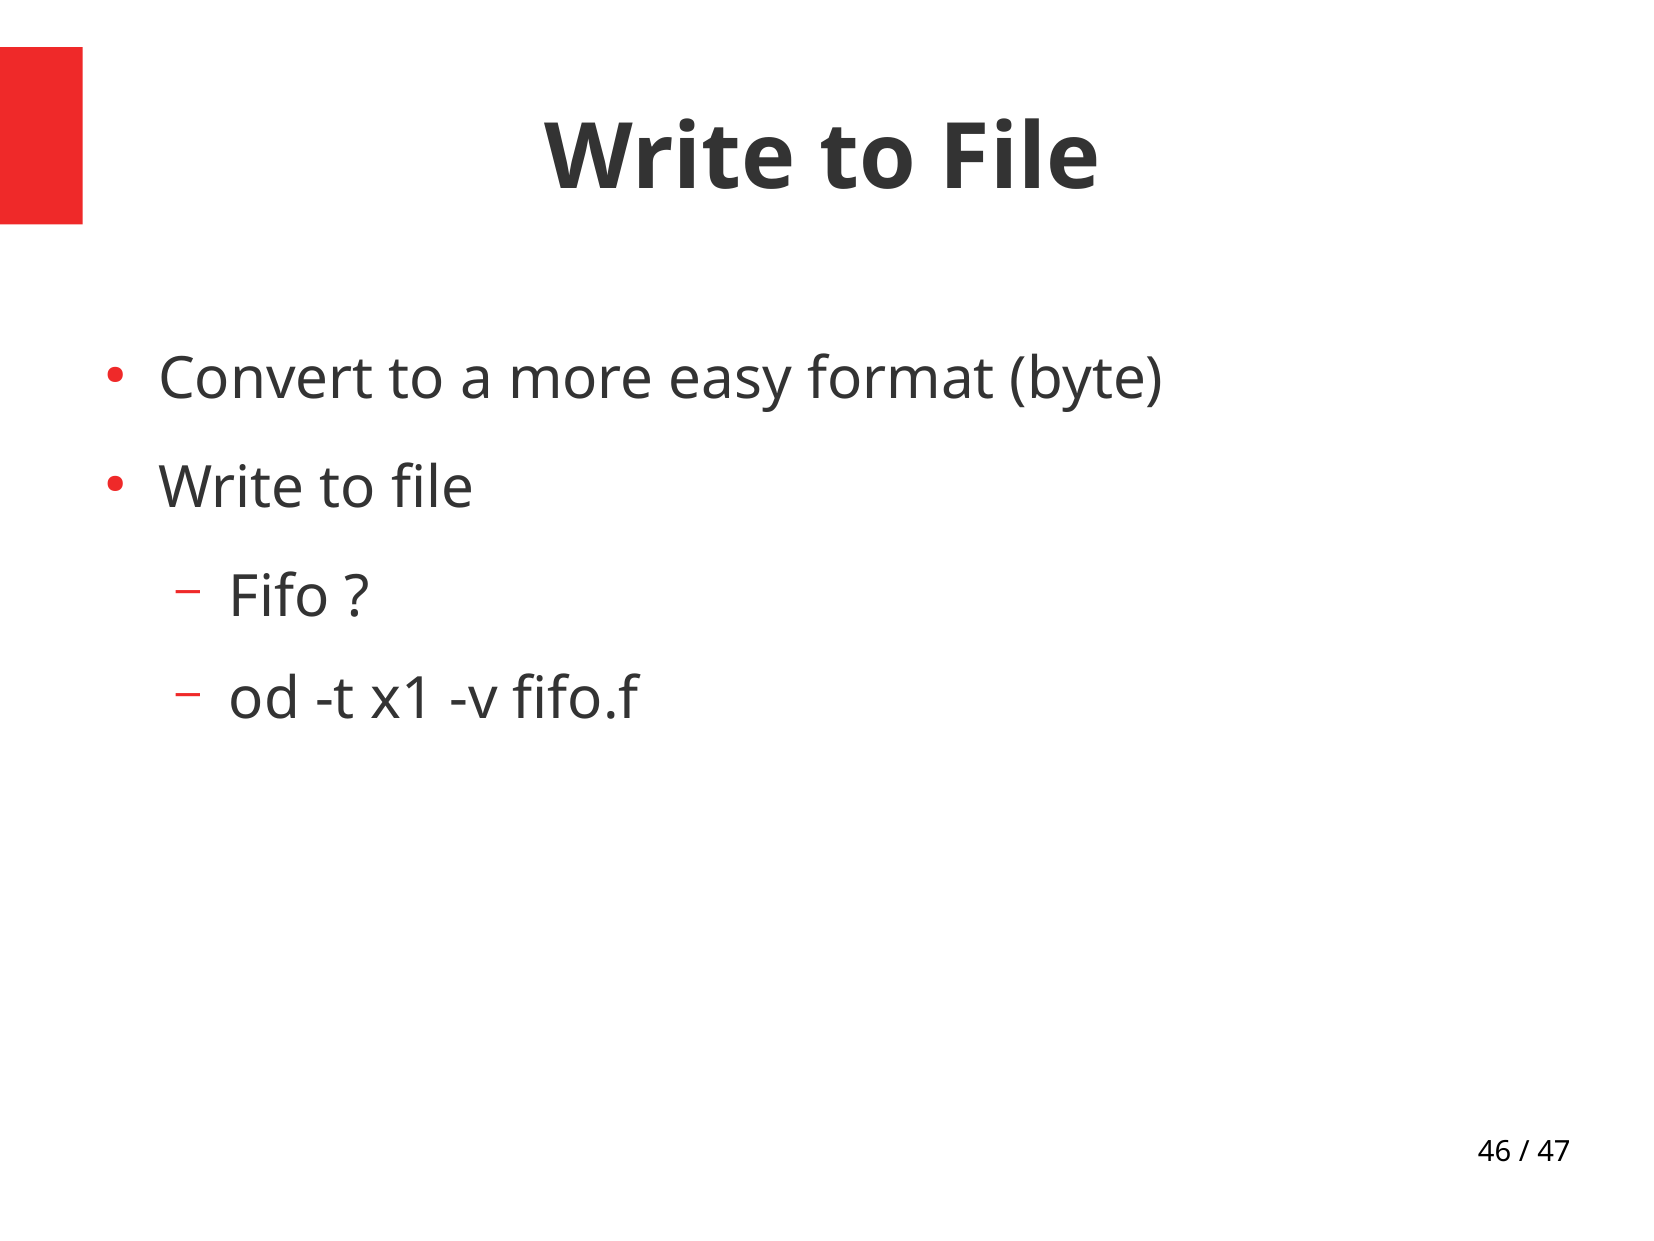

# Write to File
Convert to a more easy format (byte)
Write to file
Fifo ?
od -t x1 -v fifo.f
46